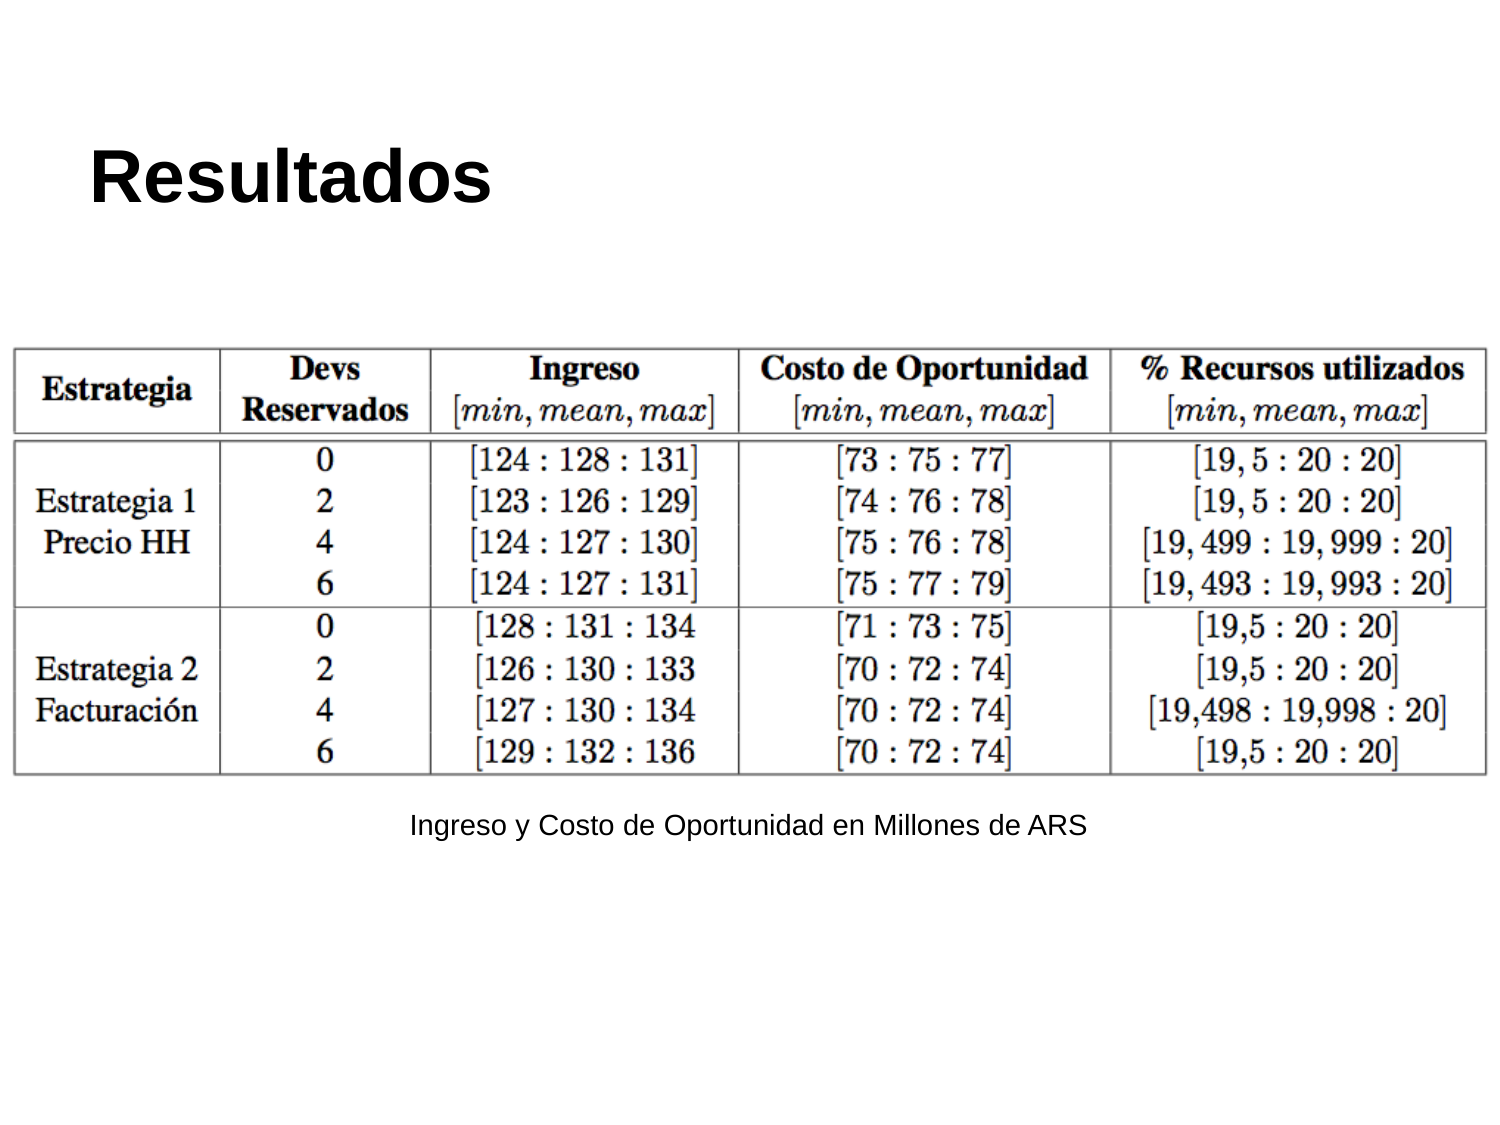

Resultados
Ingreso y Costo de Oportunidad en Millones de ARS